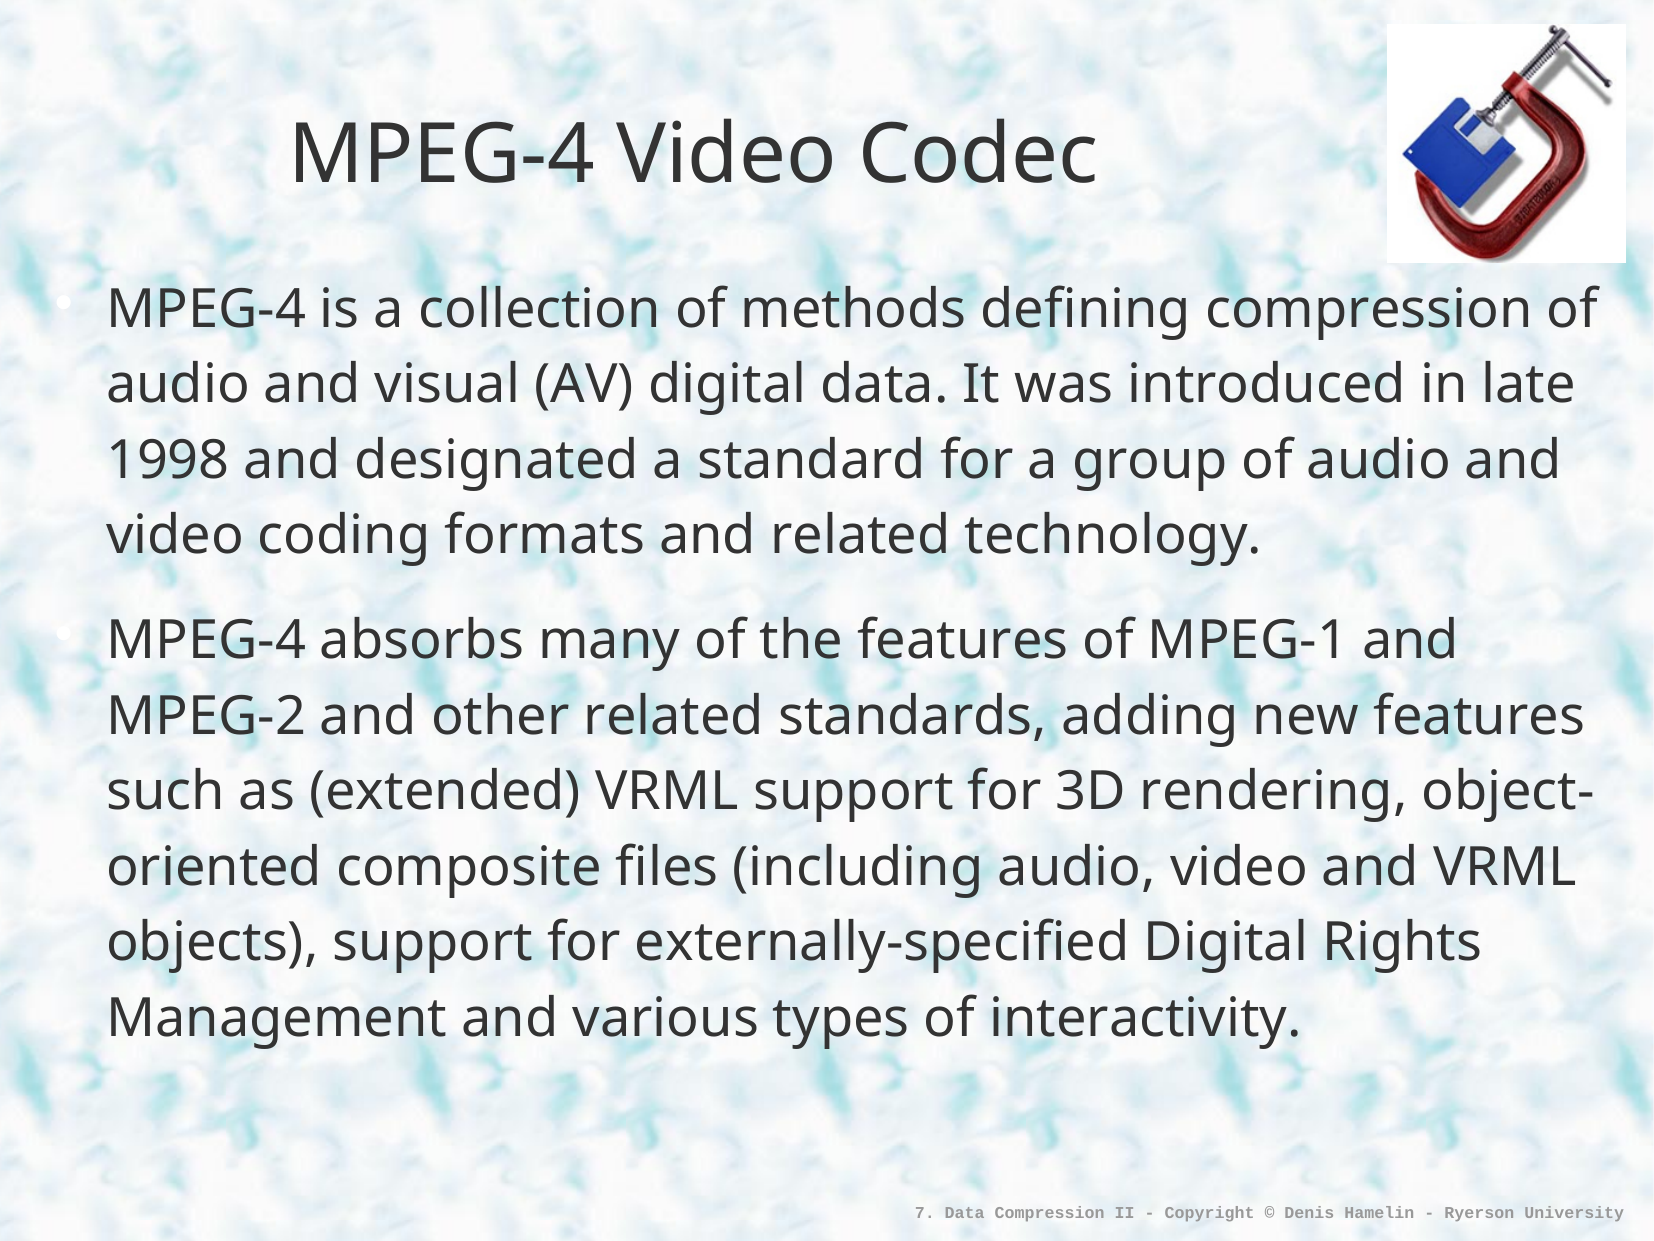

# MPEG-4 Video Codec
MPEG-4 is a collection of methods defining compression of audio and visual (AV) digital data. It was introduced in late 1998 and designated a standard for a group of audio and video coding formats and related technology.
MPEG-4 absorbs many of the features of MPEG-1 and MPEG-2 and other related standards, adding new features such as (extended) VRML support for 3D rendering, object-oriented composite files (including audio, video and VRML objects), support for externally-specified Digital Rights Management and various types of interactivity.